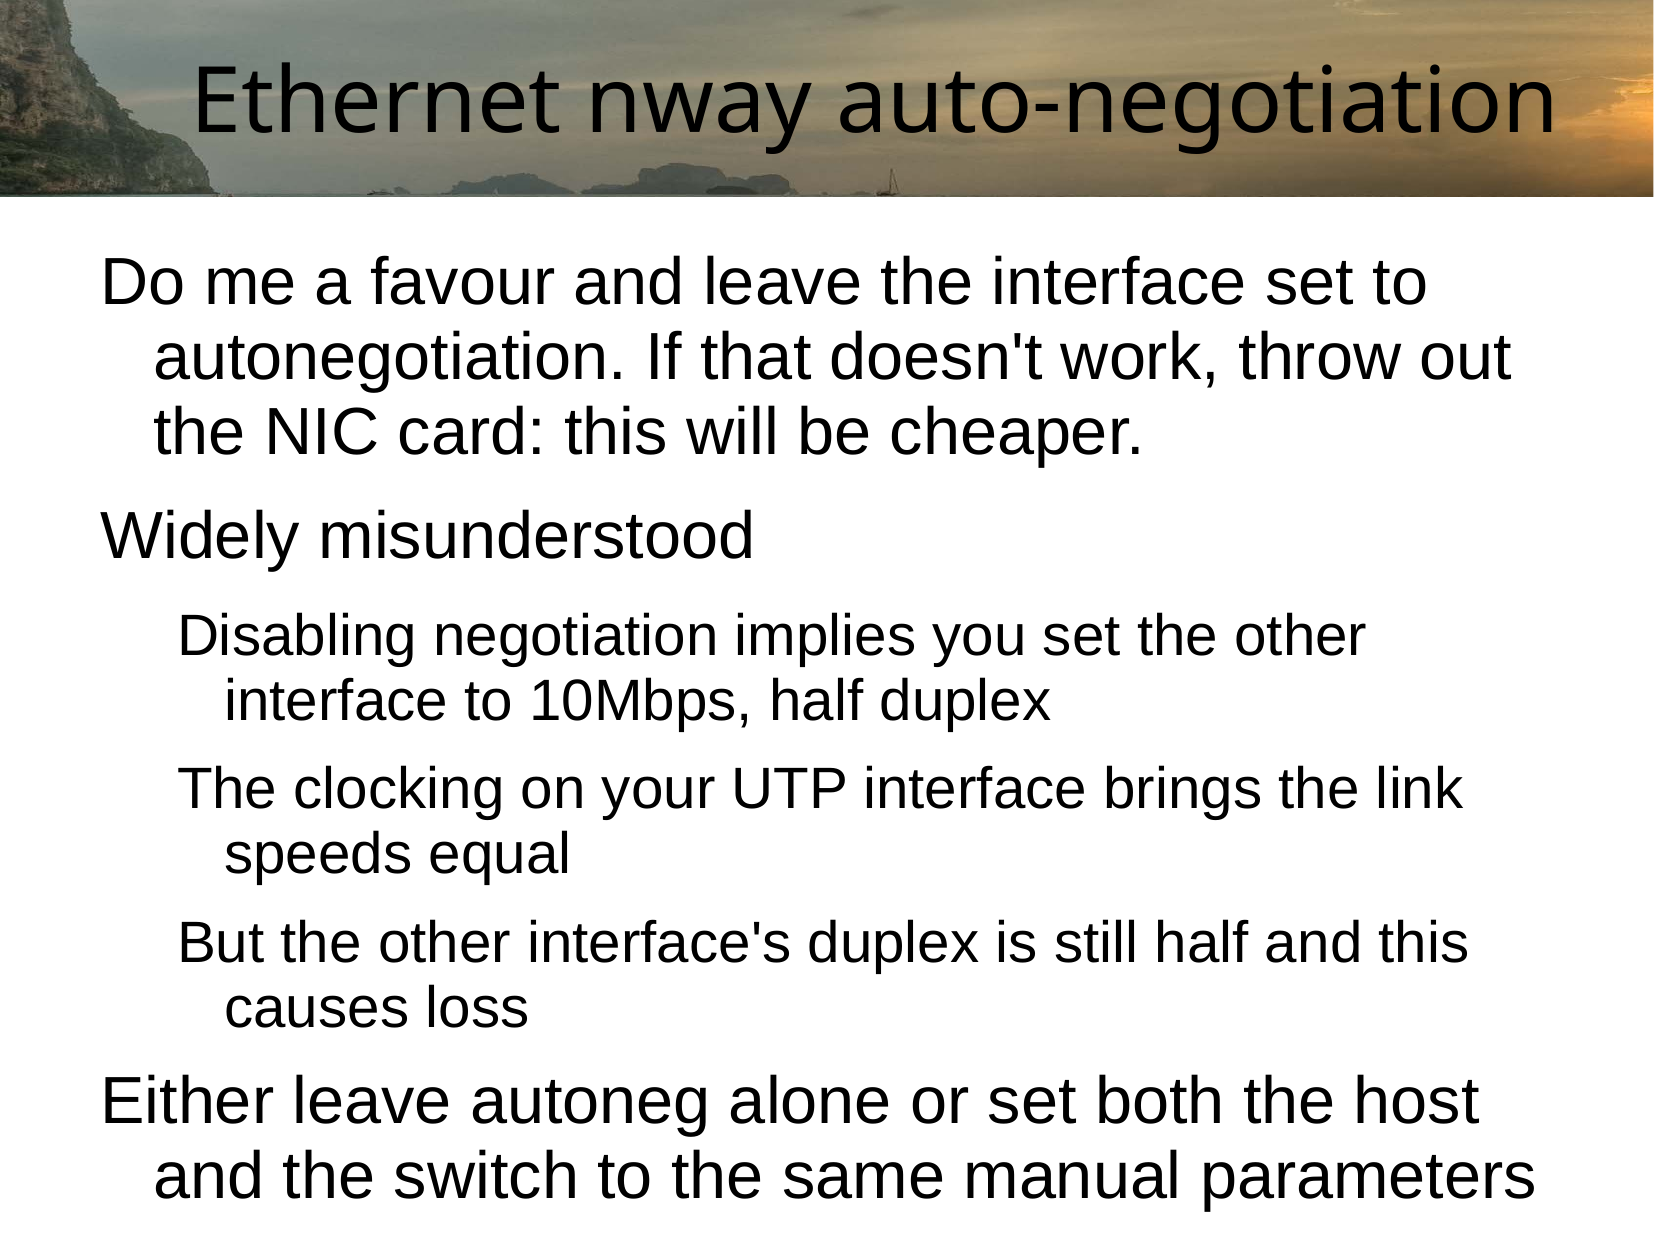

# Ethernet nway auto-negotiation
Do me a favour and leave the interface set to autonegotiation. If that doesn't work, throw out the NIC card: this will be cheaper.
Widely misunderstood
Disabling negotiation implies you set the other interface to 10Mbps, half duplex
The clocking on your UTP interface brings the link speeds equal
But the other interface's duplex is still half and this causes loss
Either leave autoneg alone or set both the host and the switch to the same manual parameters